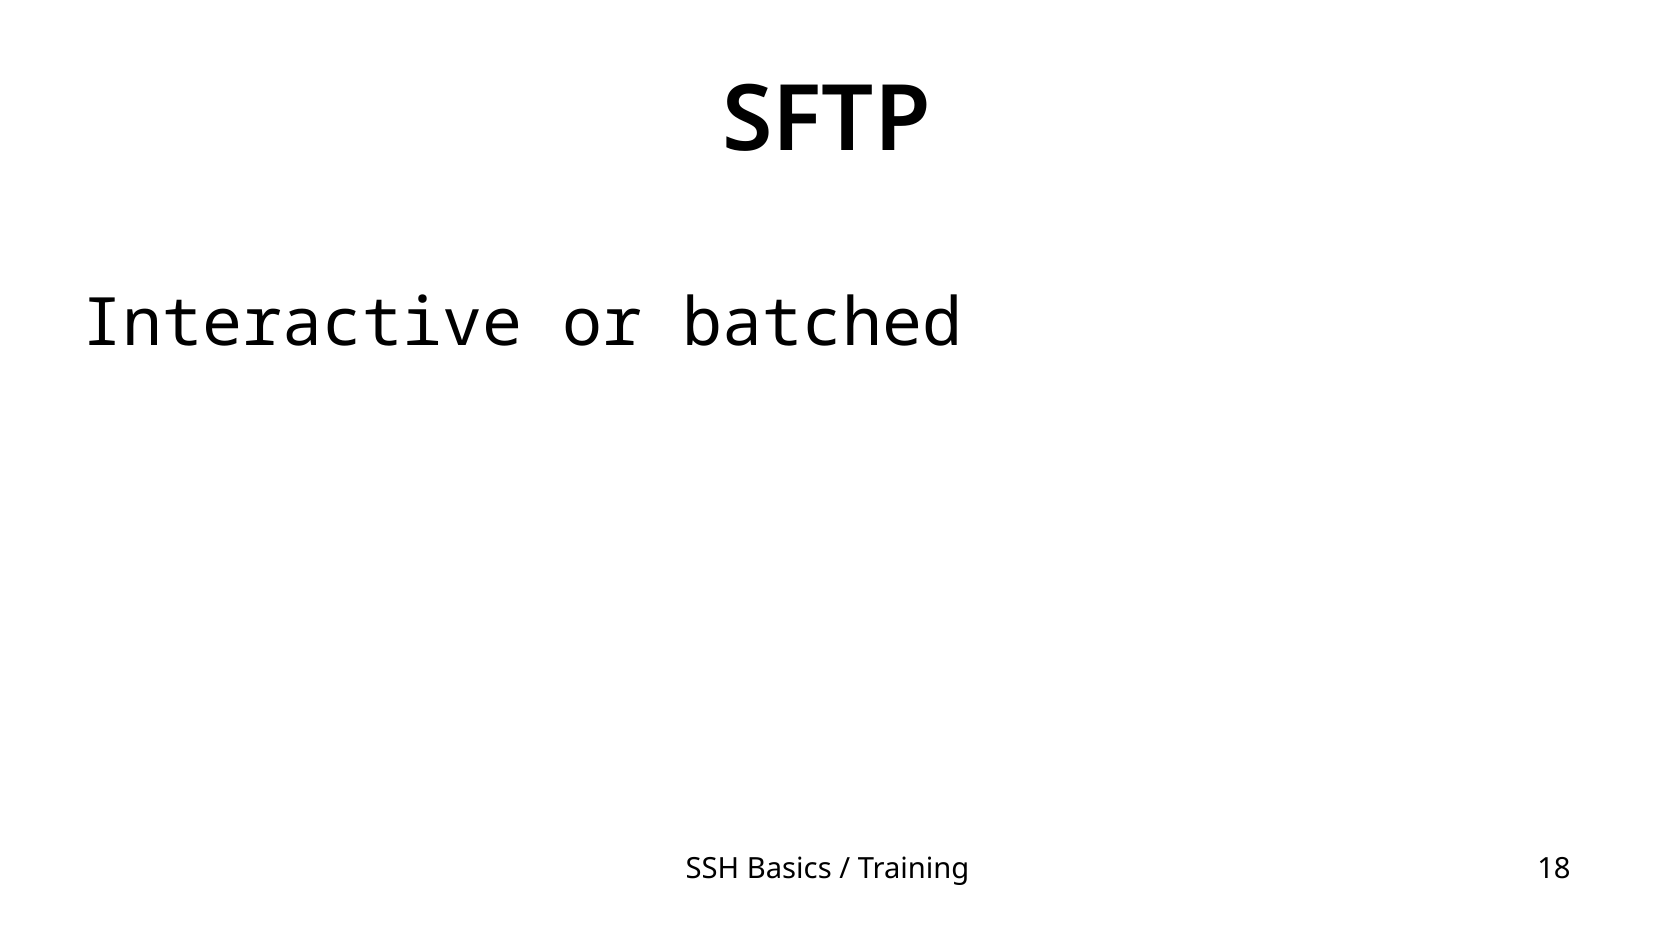

# SFTP
Interactive or batched
SSH Basics / Training
18